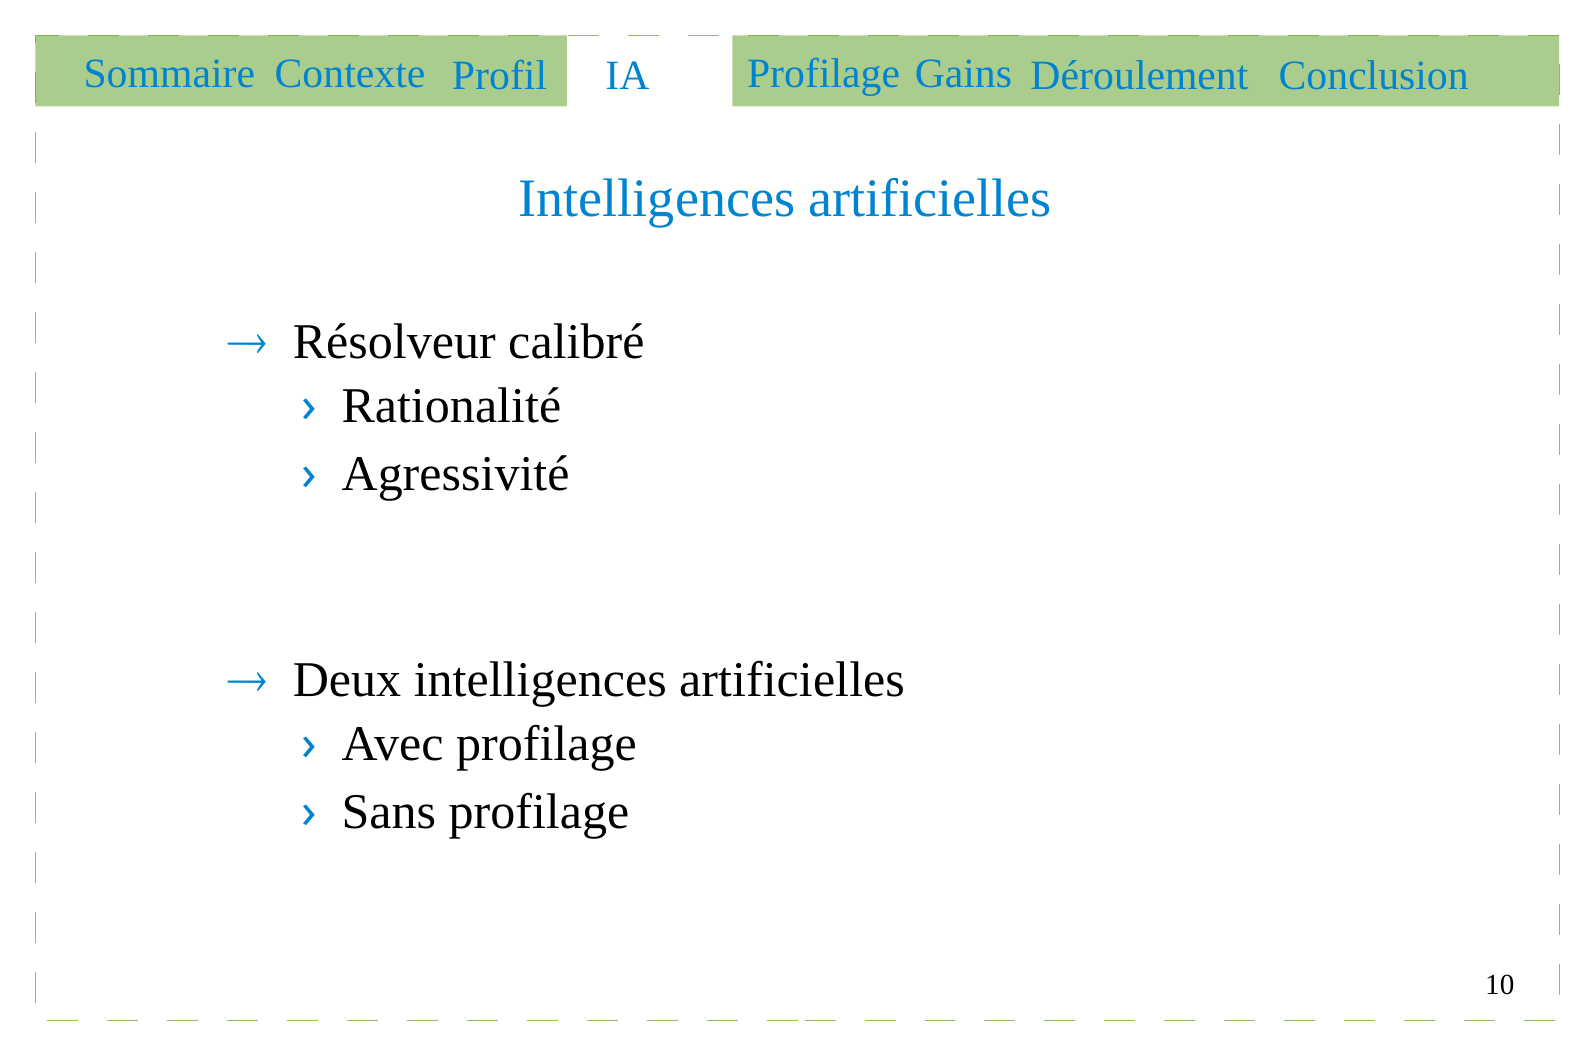

Profilage
Gains
Sommaire
Contexte
Profil
Déroulement
Conclusion
IA
Intelligences artificielles
® Résolveur calibré
	› Rationalité
	› Agressivité
® Deux intelligences artificielles
	› Avec profilage
	› Sans profilage
10